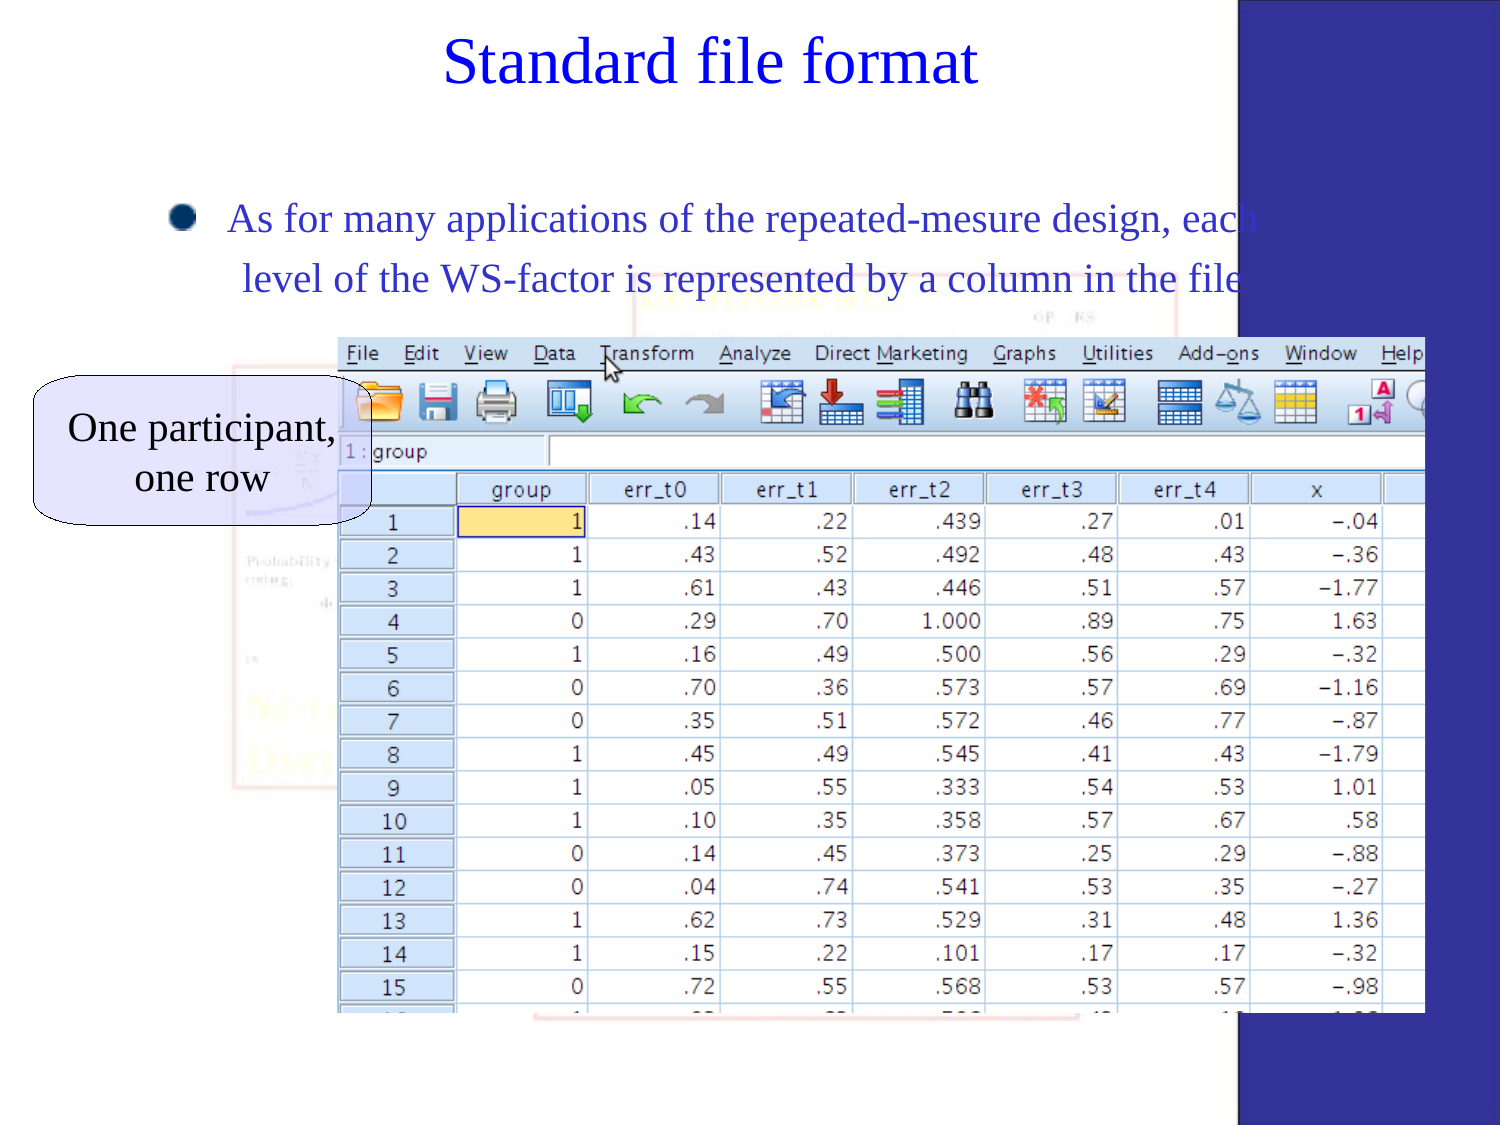

# Standard file format
As for many applications of the repeated-mesure design, each level of the WS-factor is represented by a column in the file
One participant, one row